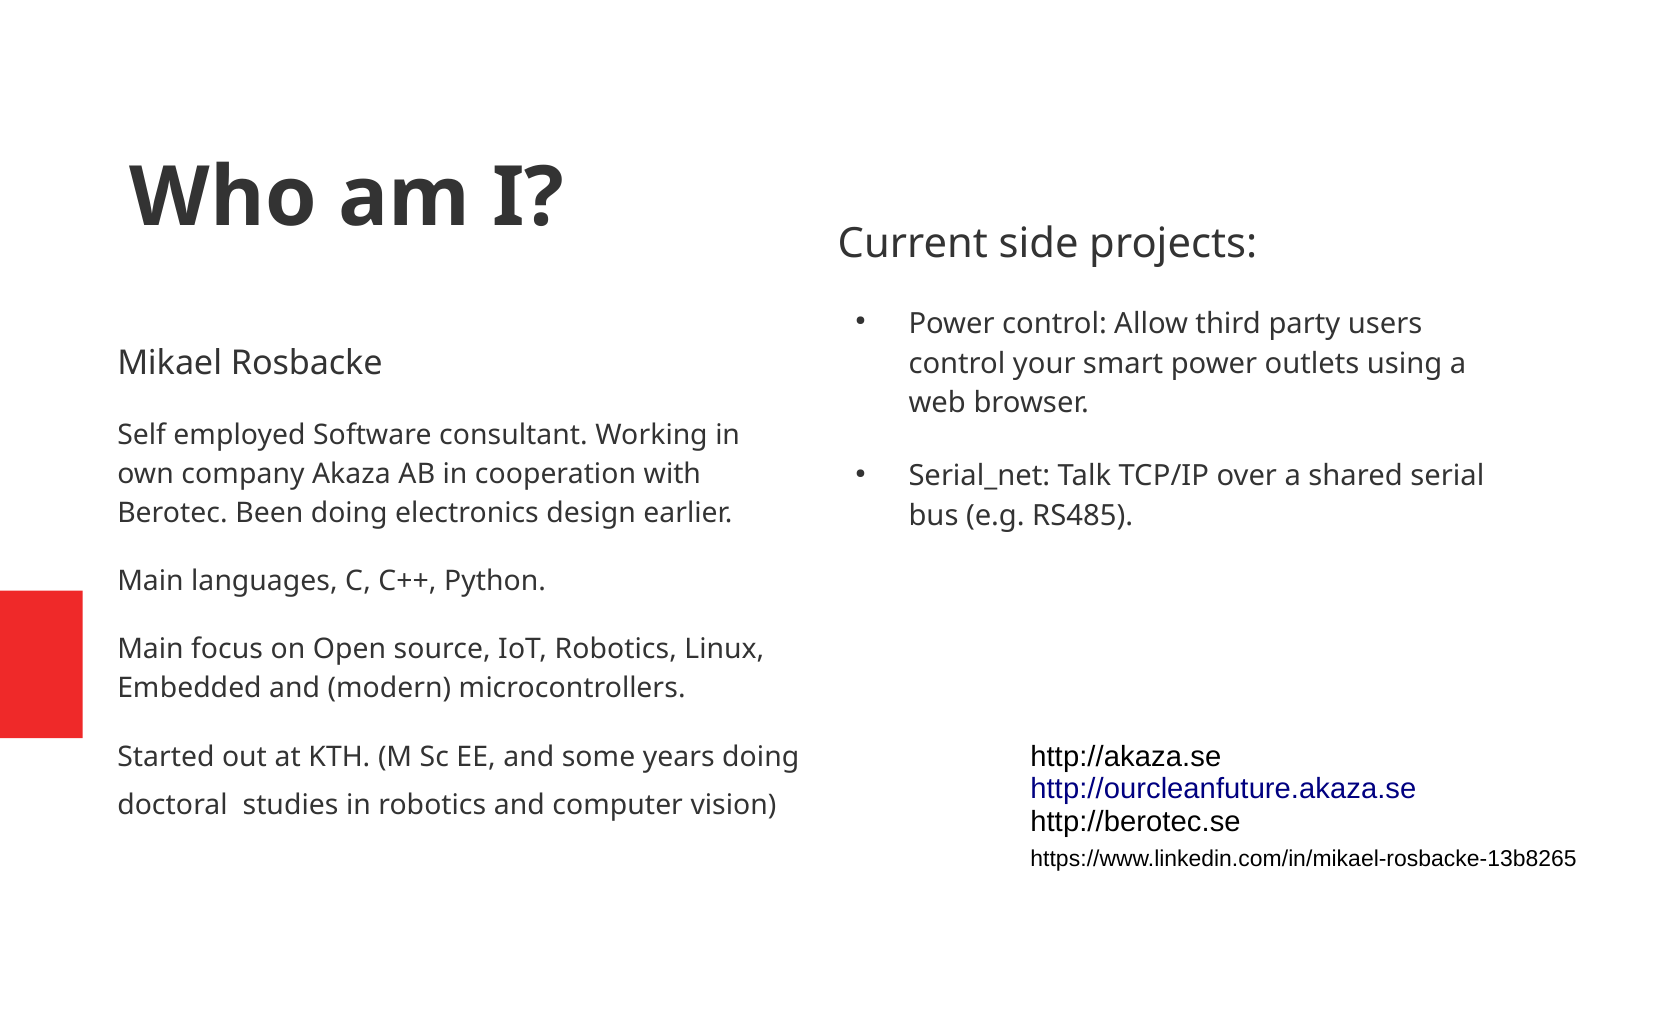

# Who am I?
Current side projects:
Power control: Allow third party users control your smart power outlets using a web browser.
Serial_net: Talk TCP/IP over a shared serial bus (e.g. RS485).
Mikael Rosbacke
Self employed Software consultant. Working in own company Akaza AB in cooperation with Berotec. Been doing electronics design earlier.
Main languages, C, C++, Python.
Main focus on Open source, IoT, Robotics, Linux, Embedded and (modern) microcontrollers.
Started out at KTH. (M Sc EE, and some years doing doctoral studies in robotics and computer vision)
http://akaza.se
http://ourcleanfuture.akaza.se
http://berotec.se
https://www.linkedin.com/in/mikael-rosbacke-13b8265